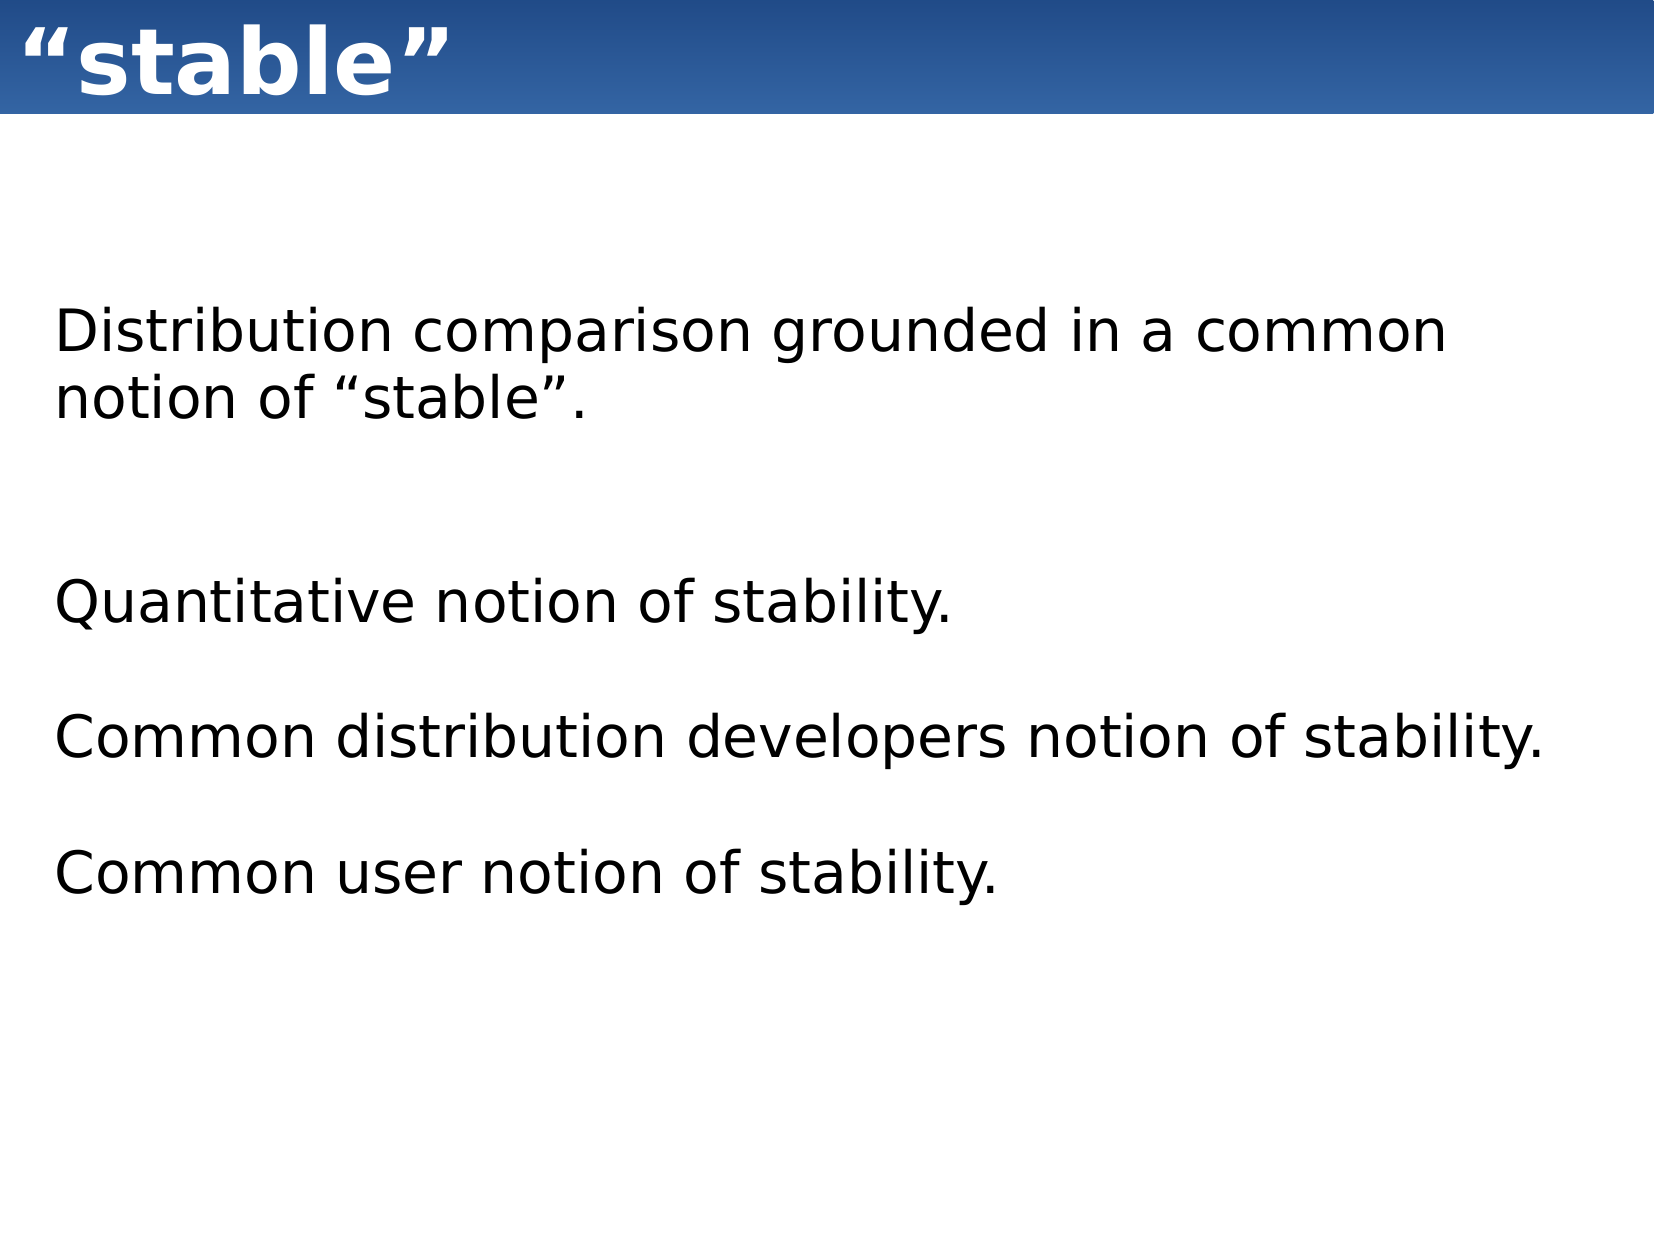

“stable”
Distribution comparison grounded in a common notion of “stable”.
Quantitative notion of stability.
Common distribution developers notion of stability.
Common user notion of stability.